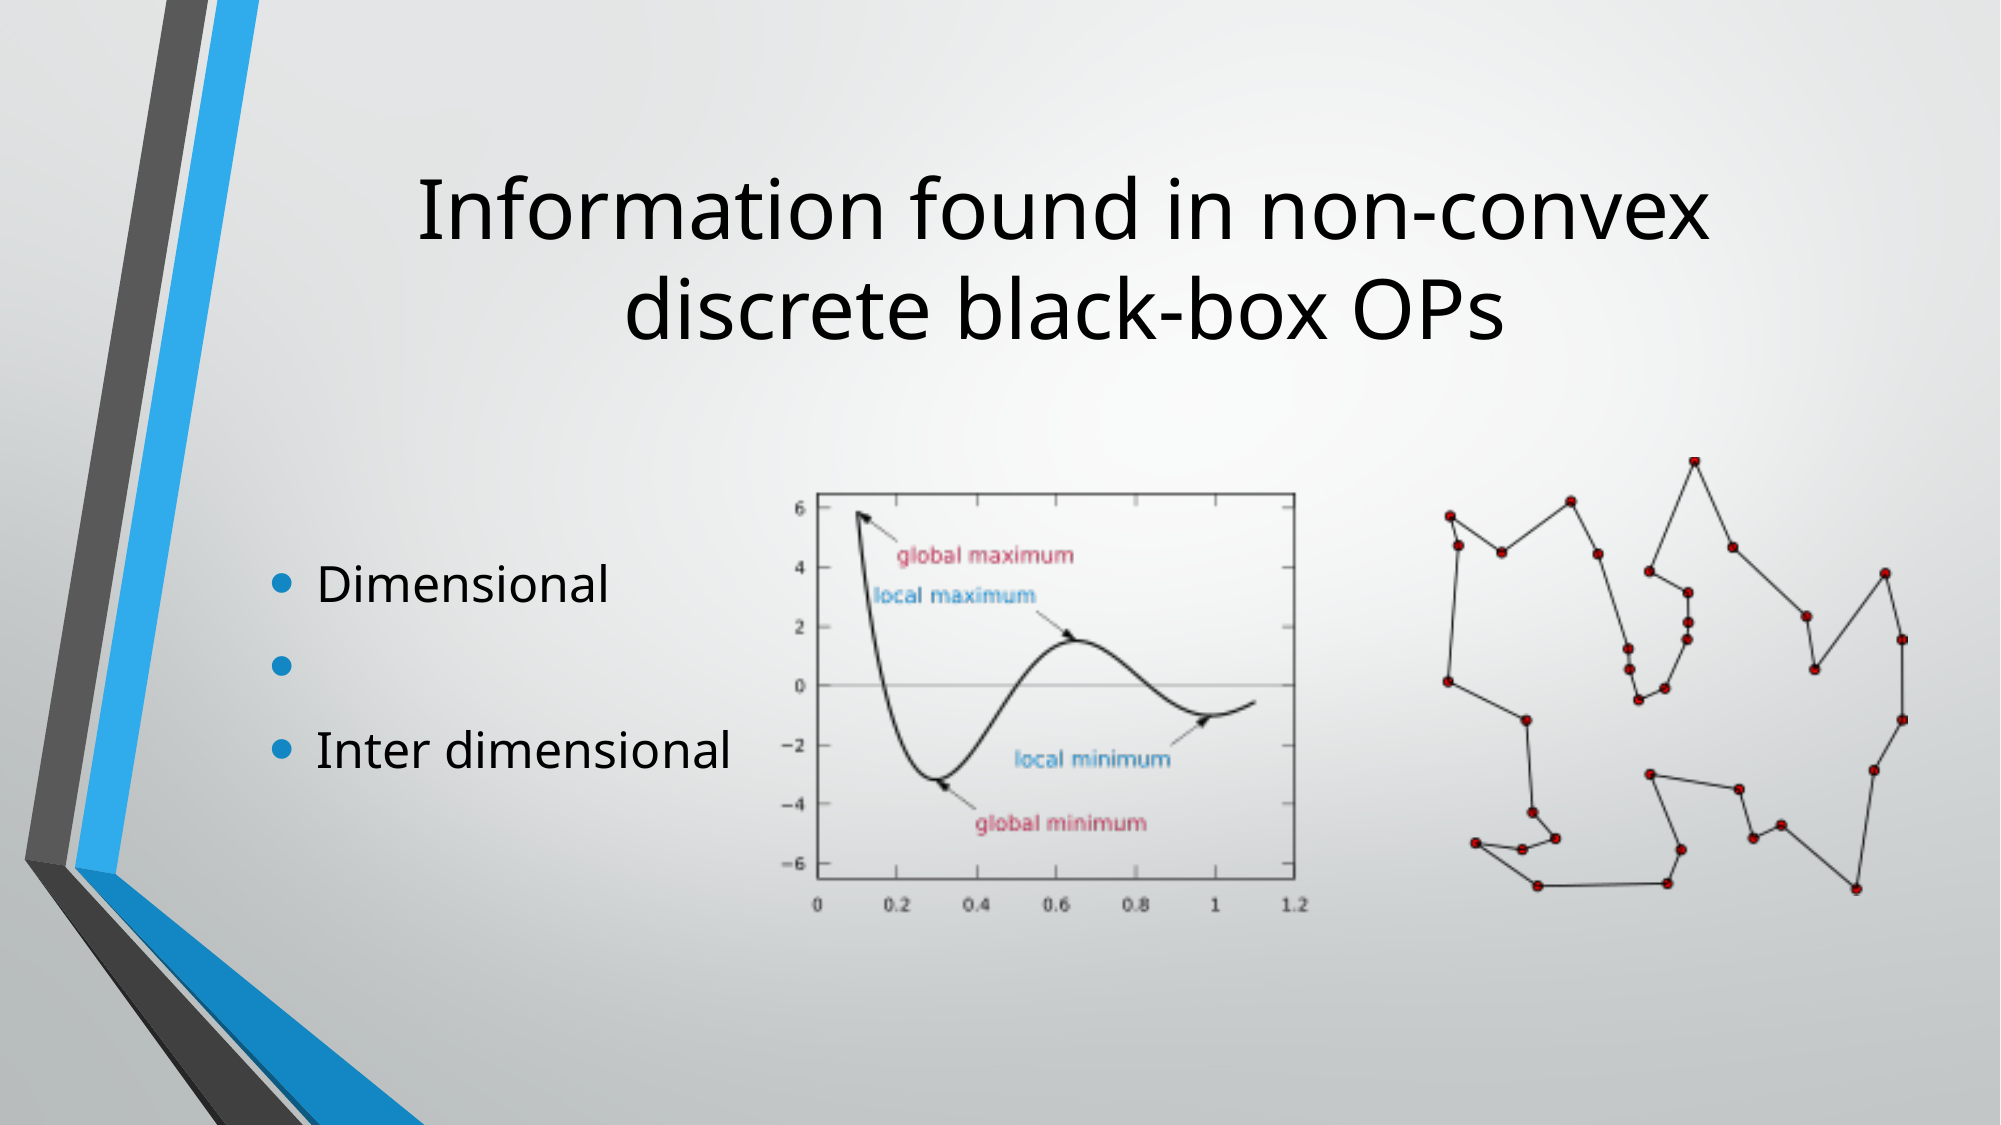

# Information found in non-convex discrete black-box OPs
Dimensional
Inter dimensional